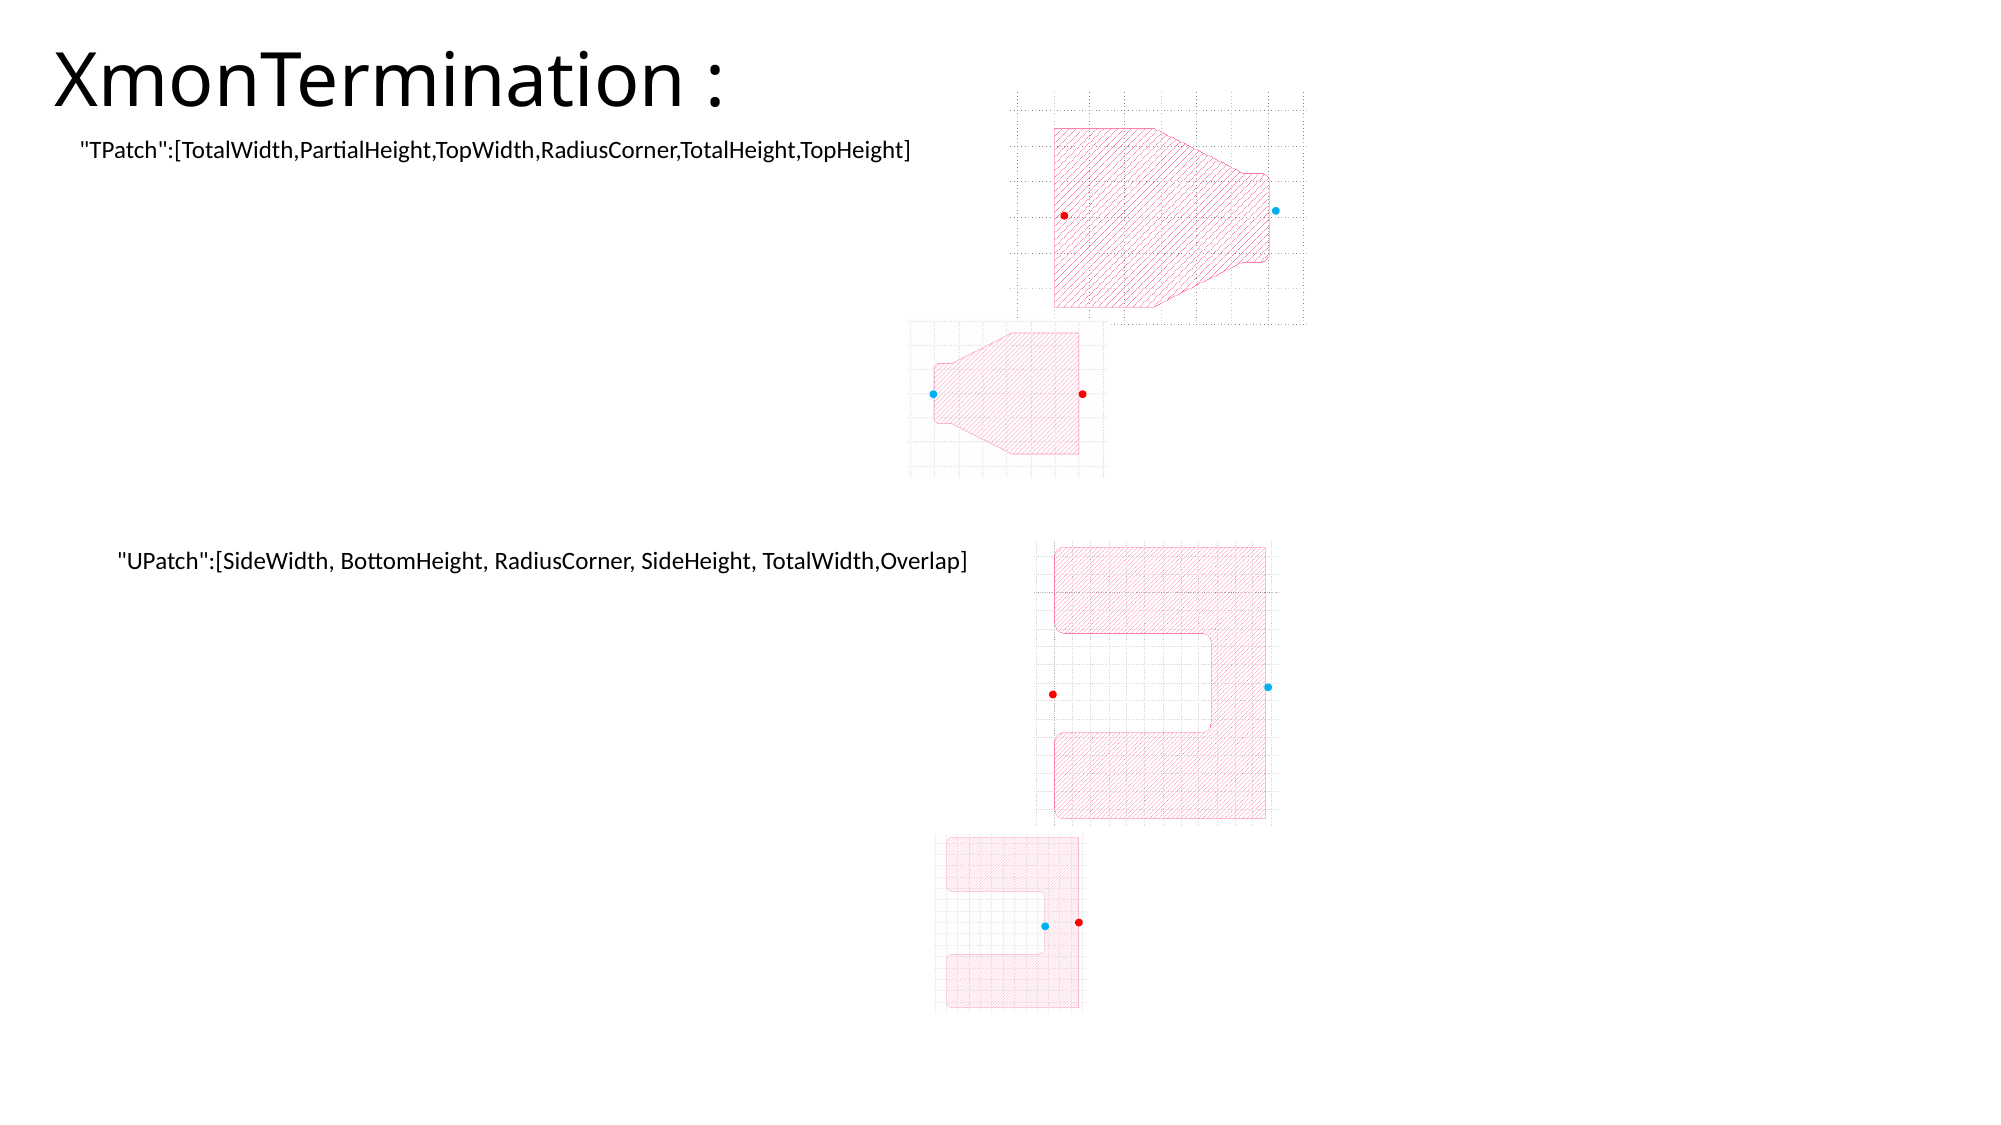

# XmonTermination :
"TPatch":[TotalWidth,PartialHeight,TopWidth,RadiusCorner,TotalHeight,TopHeight]
"UPatch":[SideWidth, BottomHeight, RadiusCorner, SideHeight, TotalWidth,Overlap]